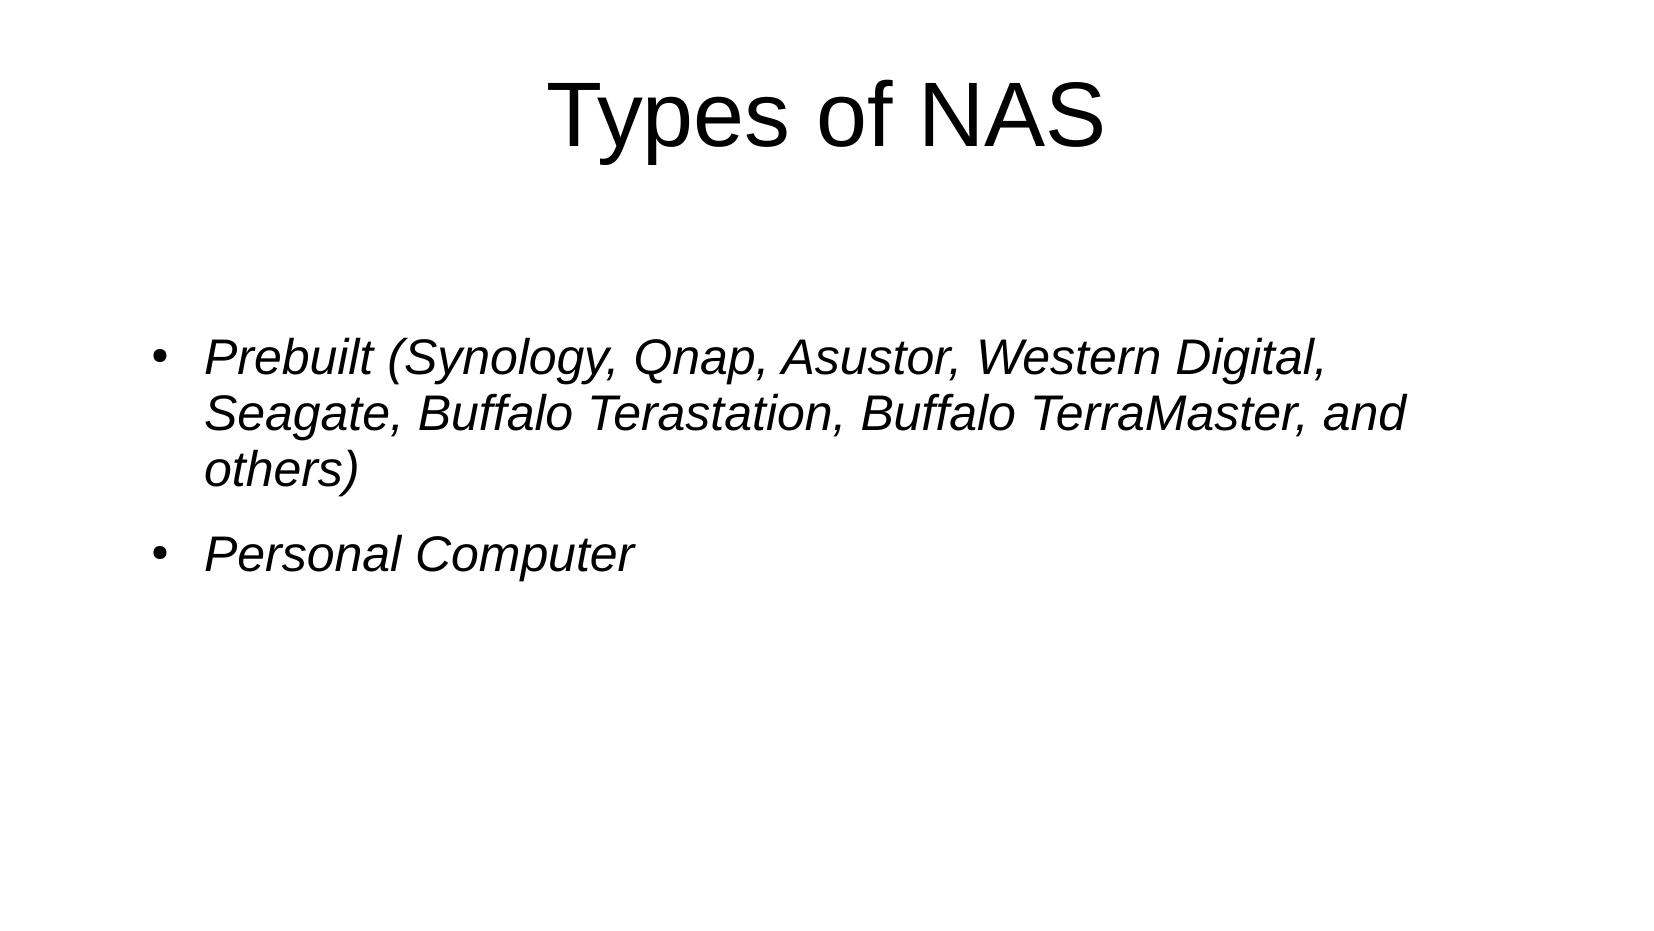

# Types of NAS
Prebuilt (Synology, Qnap, Asustor, Western Digital, Seagate, Buffalo Terastation, Buffalo TerraMaster, and others)
Personal Computer